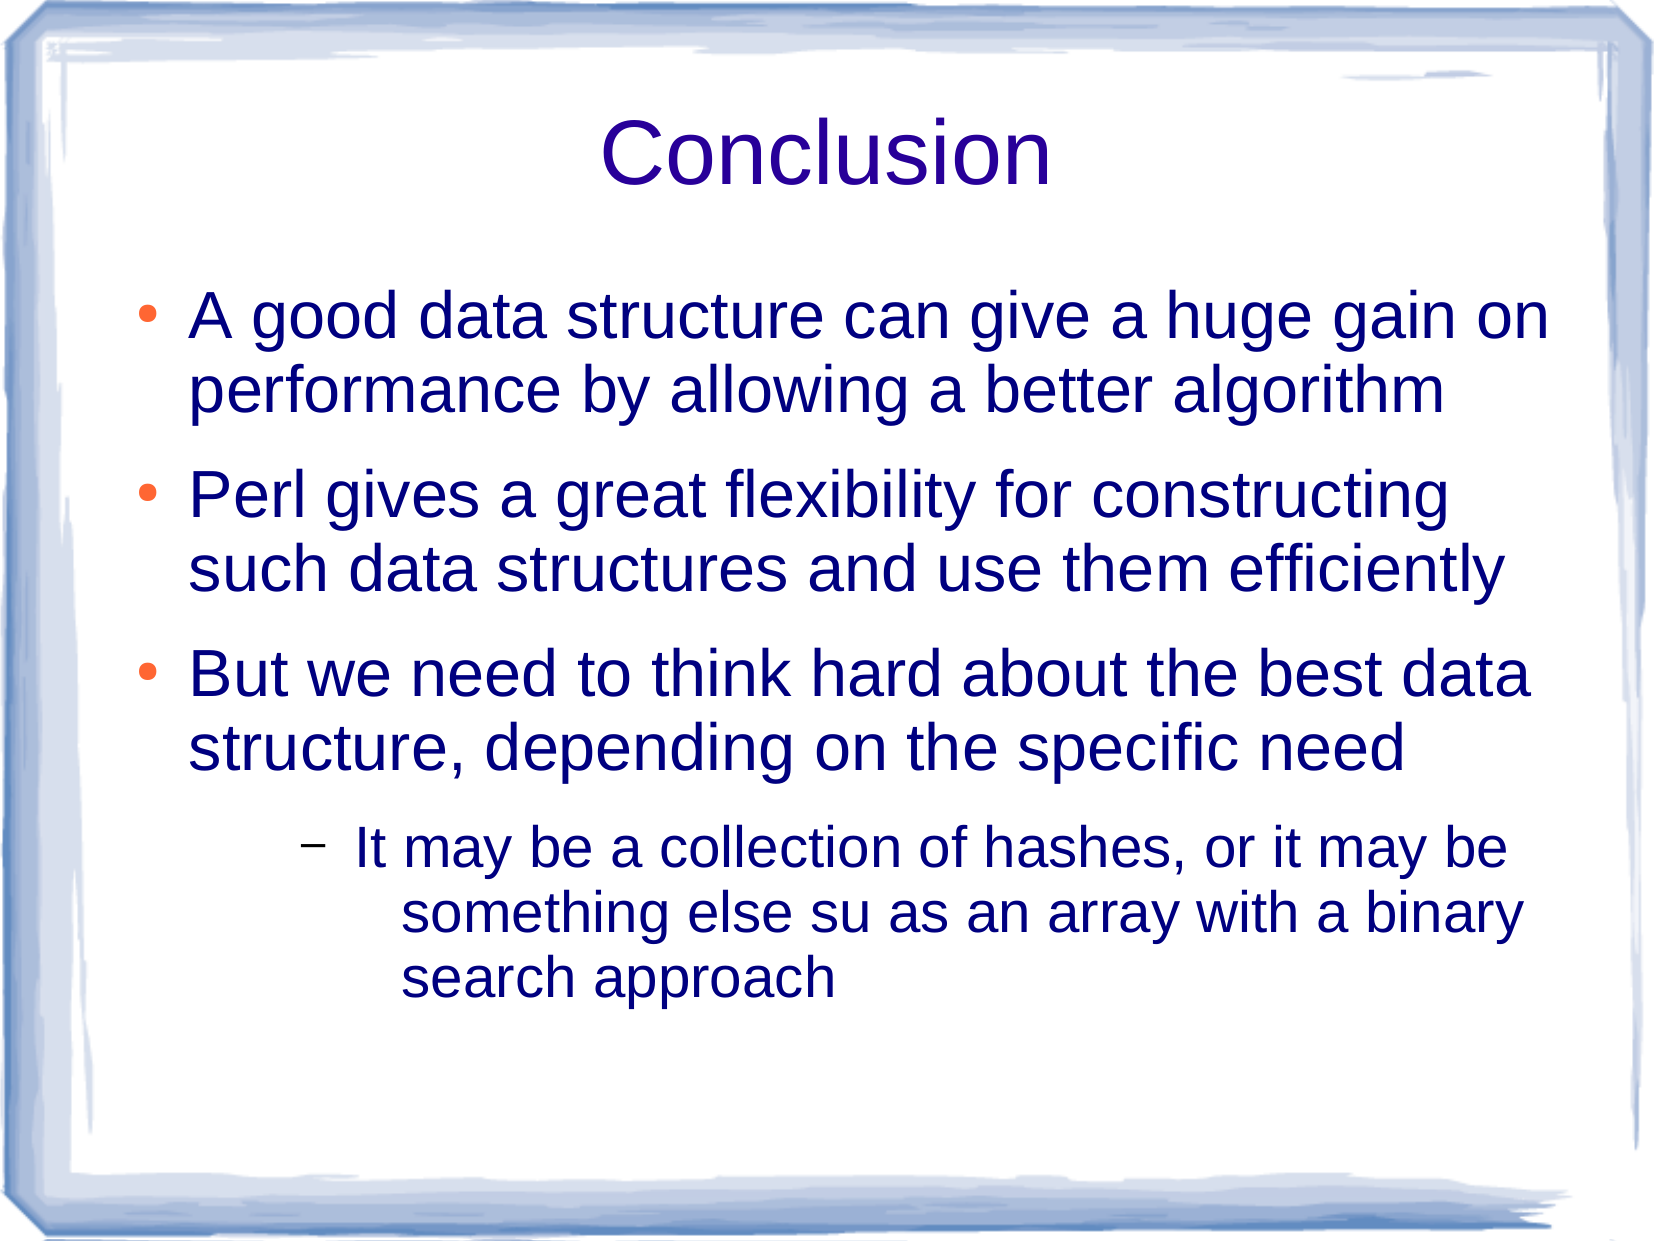

# Conclusion
A good data structure can give a huge gain on performance by allowing a better algorithm
Perl gives a great flexibility for constructing such data structures and use them efficiently
But we need to think hard about the best data structure, depending on the specific need
It may be a collection of hashes, or it may be something else su as an array with a binary search approach